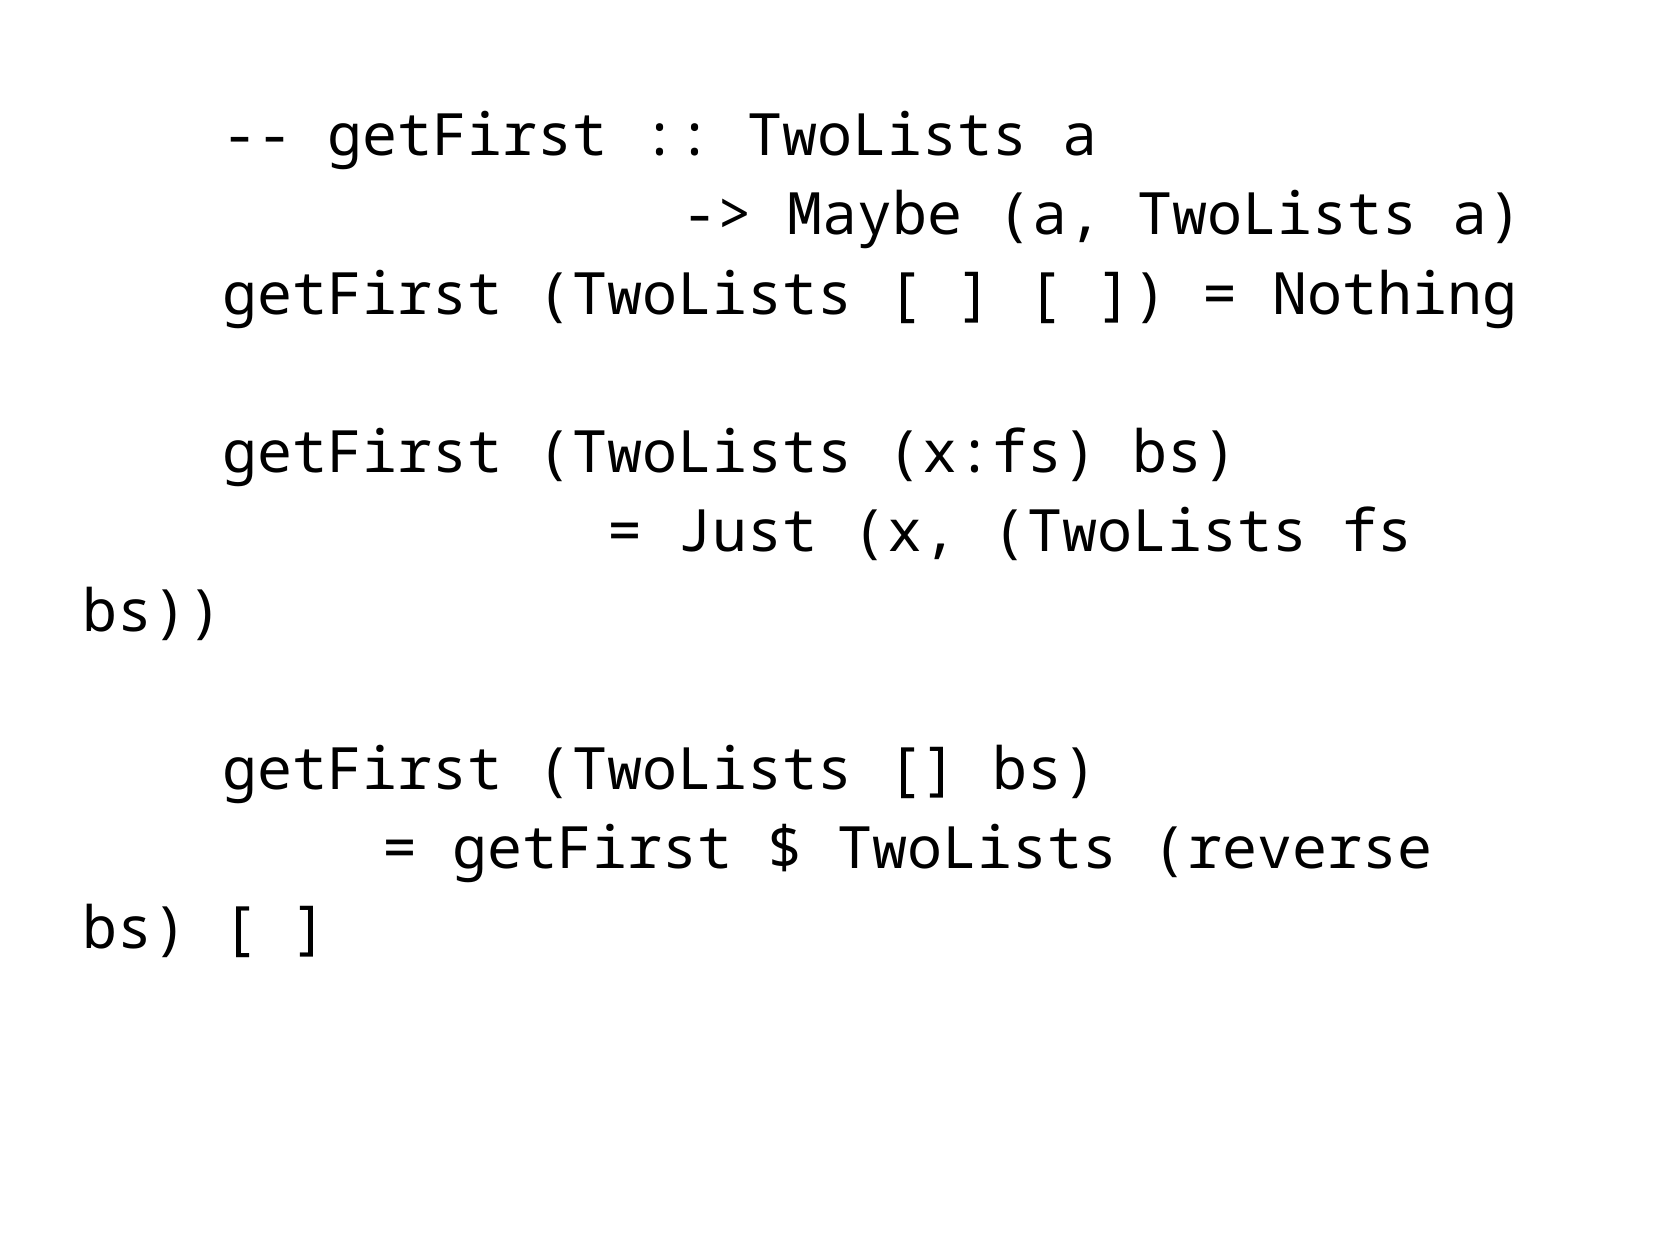

# -- getFirst :: TwoLists a
								-> Maybe (a, TwoLists a)
 getFirst (TwoLists [ ] [ ]) = Nothing
 getFirst (TwoLists (x:fs) bs)
							= Just (x, (TwoLists fs bs))
 getFirst (TwoLists [] bs)
				= getFirst $ TwoLists (reverse bs) [ ]